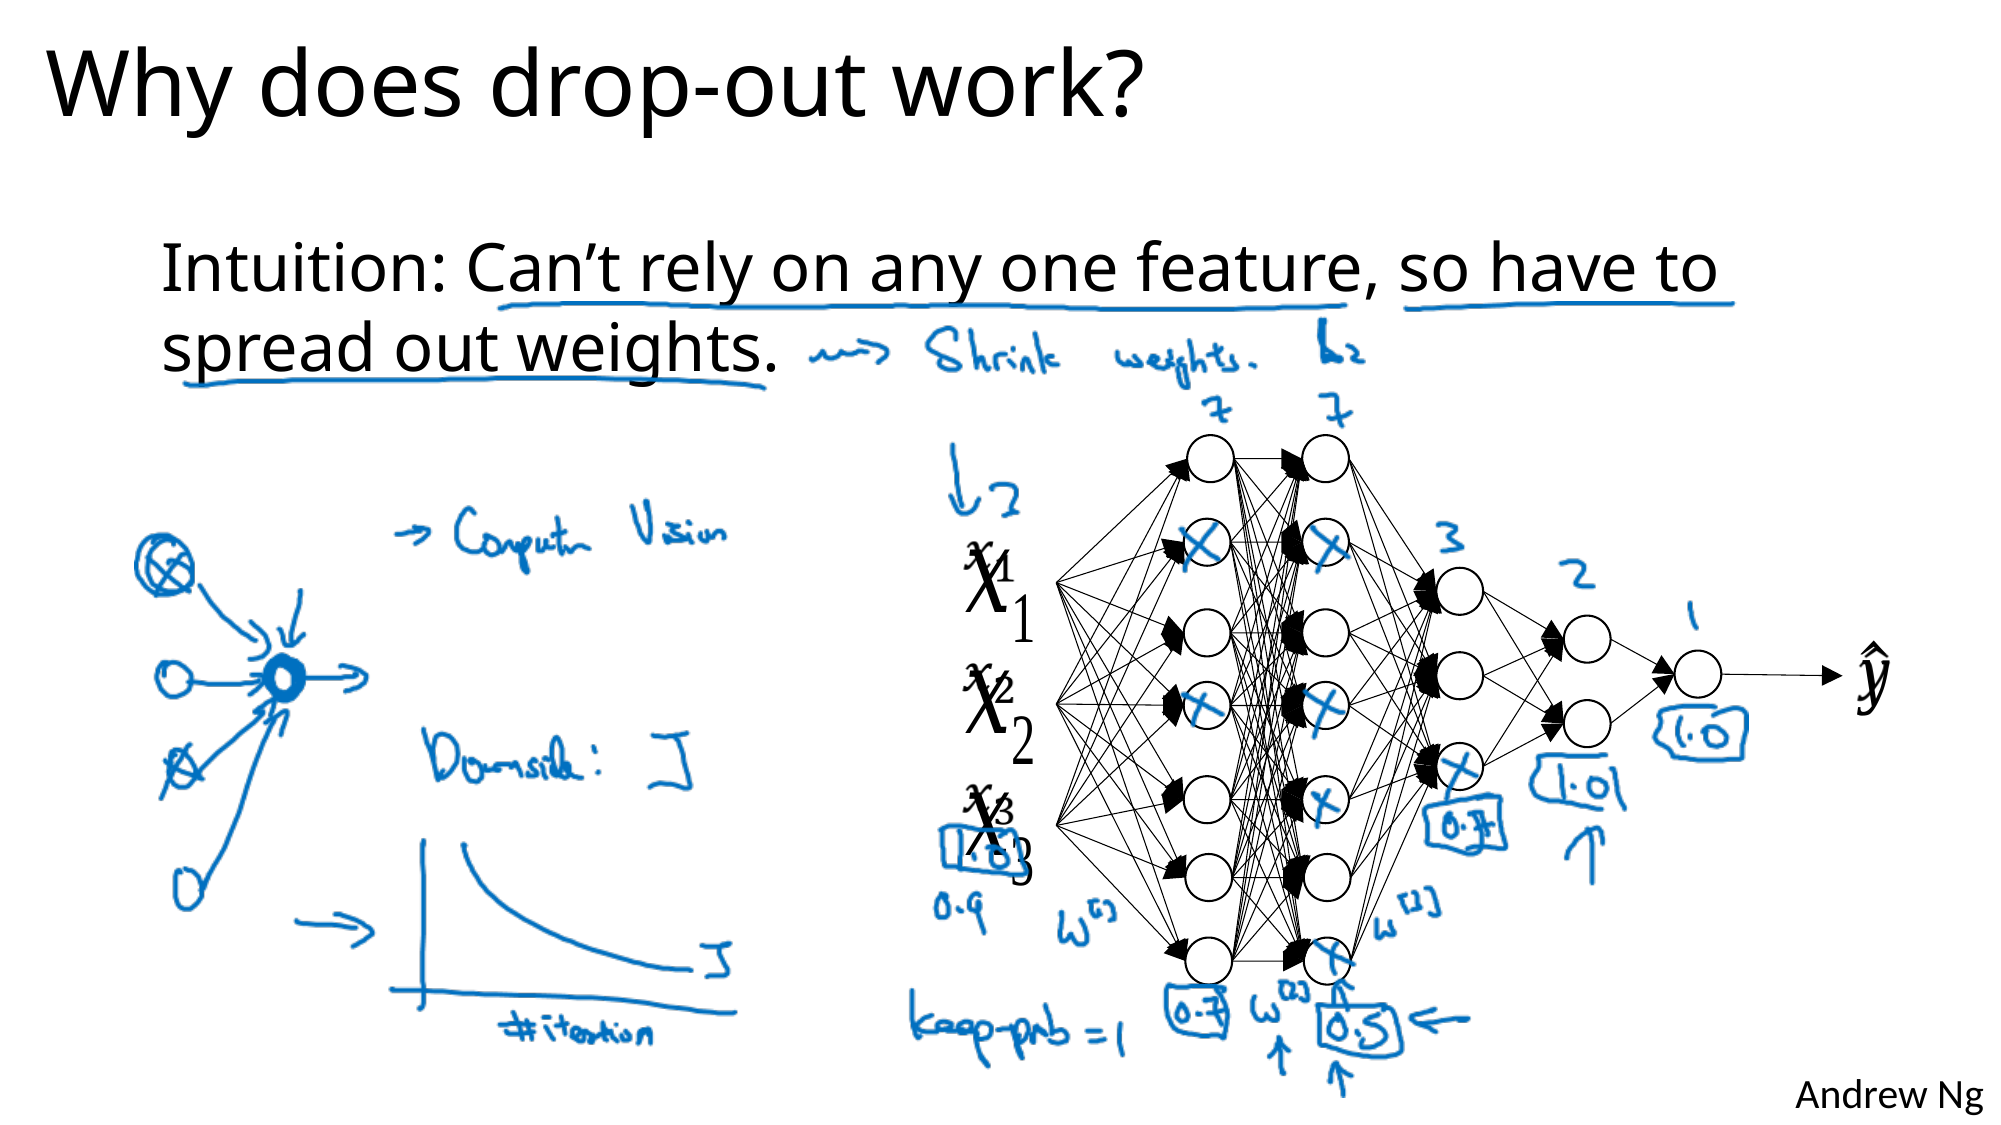

# Why does drop-out work?
Intuition: Can’t rely on any one feature, so have to
spread out weights.